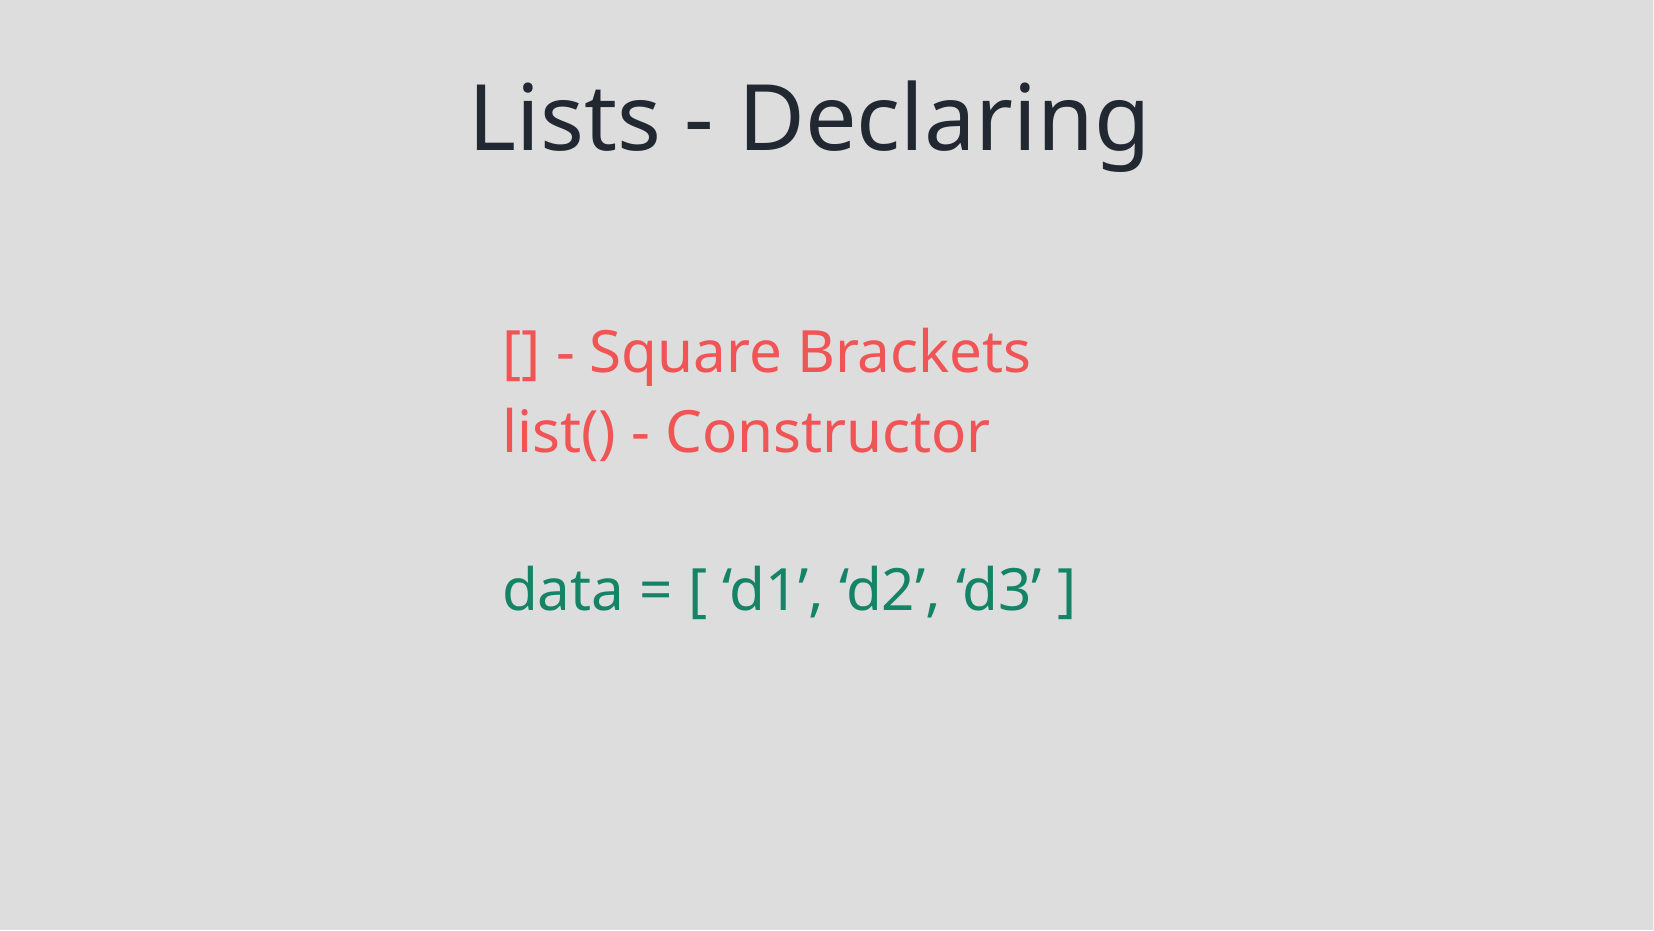

# Lists - Declaring
[] - Square Brackets
list() - Constructor
data = [ ‘d1’, ‘d2’, ‘d3’ ]